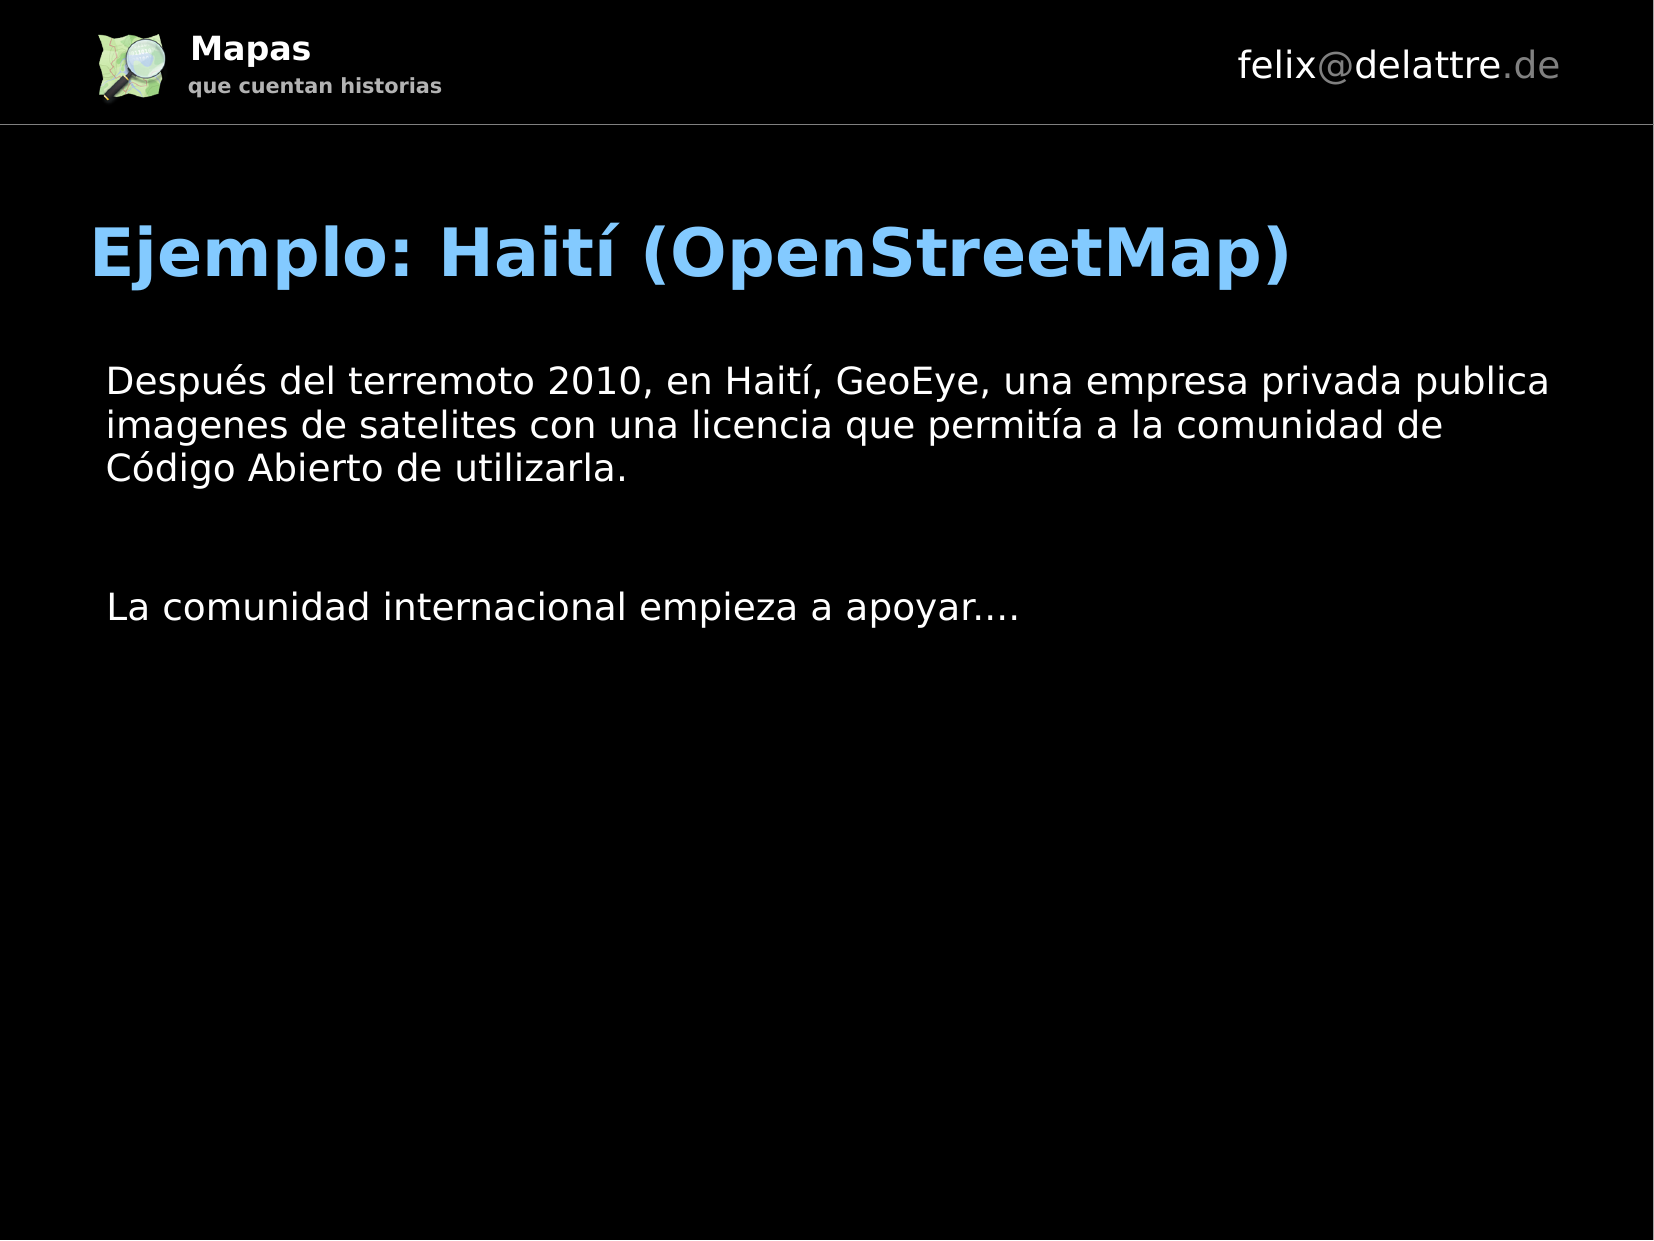

Ejemplo: Haití (OpenStreetMap)
Después del terremoto 2010, en Haití, GeoEye, una empresa privada publica imagenes de satelites con una licencia que permitía a la comunidad de Código Abierto de utilizarla.
La comunidad internacional empieza a apoyar....